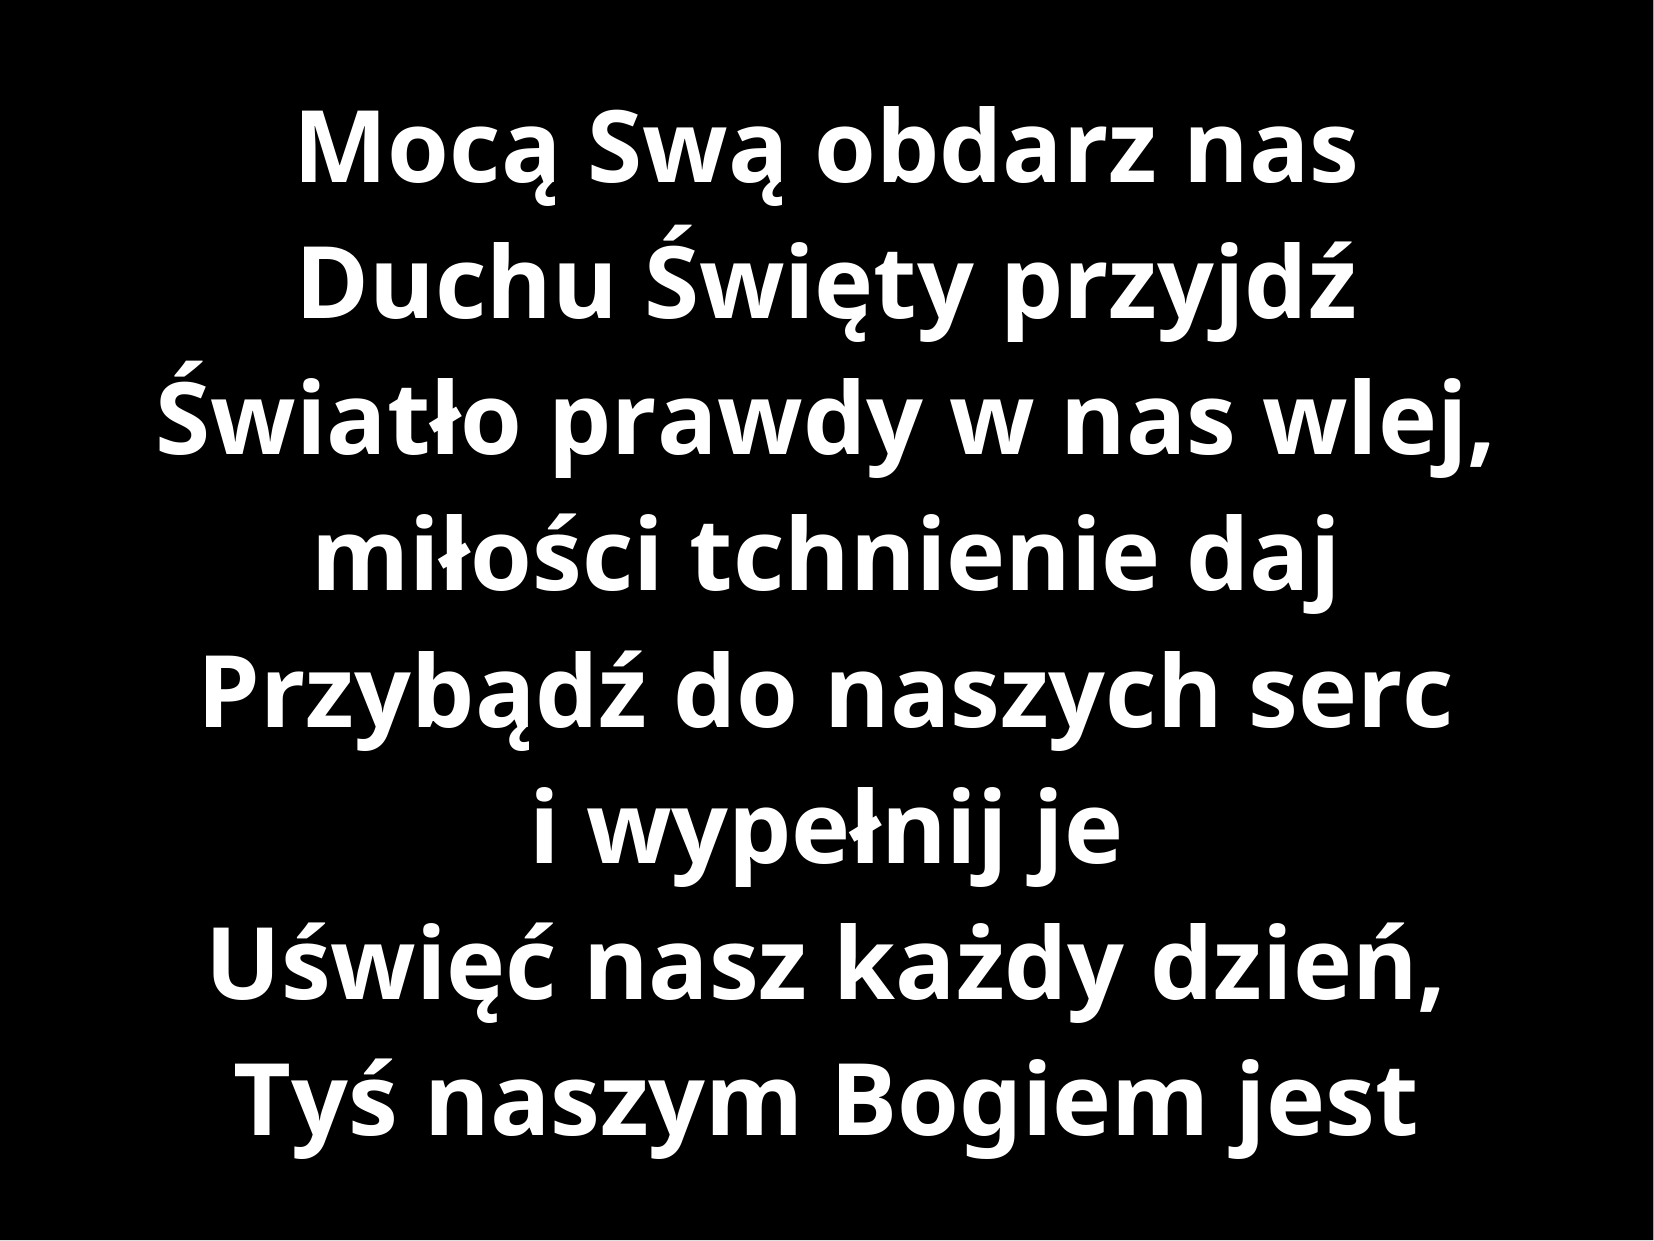

# Mocą Swą obdarz nas Duchu Święty przyjdź Światło prawdy w nas wlej, miłości tchnienie daj Przybądź do naszych serc i wypełnij je Uświęć nasz każdy dzień, Tyś naszym Bogiem jest